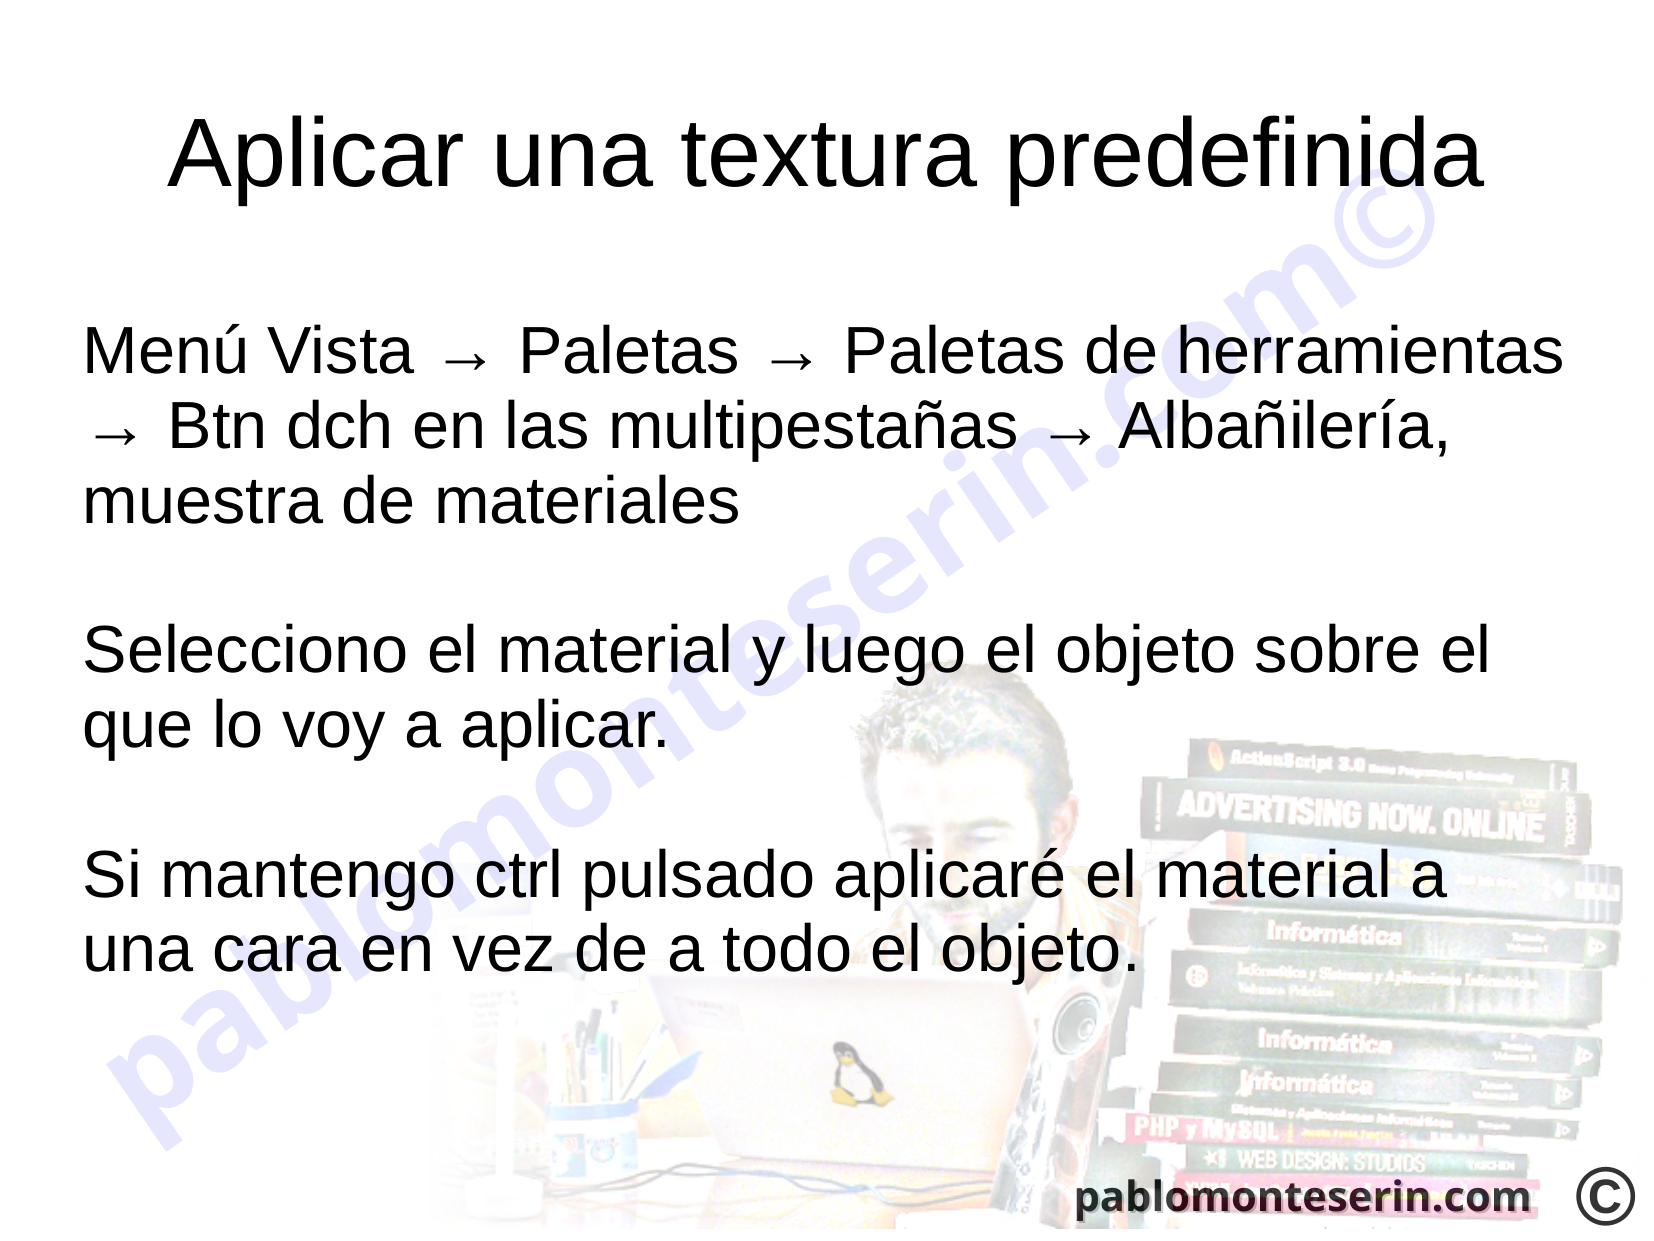

# Aplicar una textura predefinida
Menú Vista → Paletas → Paletas de herramientas → Btn dch en las multipestañas → Albañilería, muestra de materiales
Selecciono el material y luego el objeto sobre el que lo voy a aplicar.
Si mantengo ctrl pulsado aplicaré el material a una cara en vez de a todo el objeto.